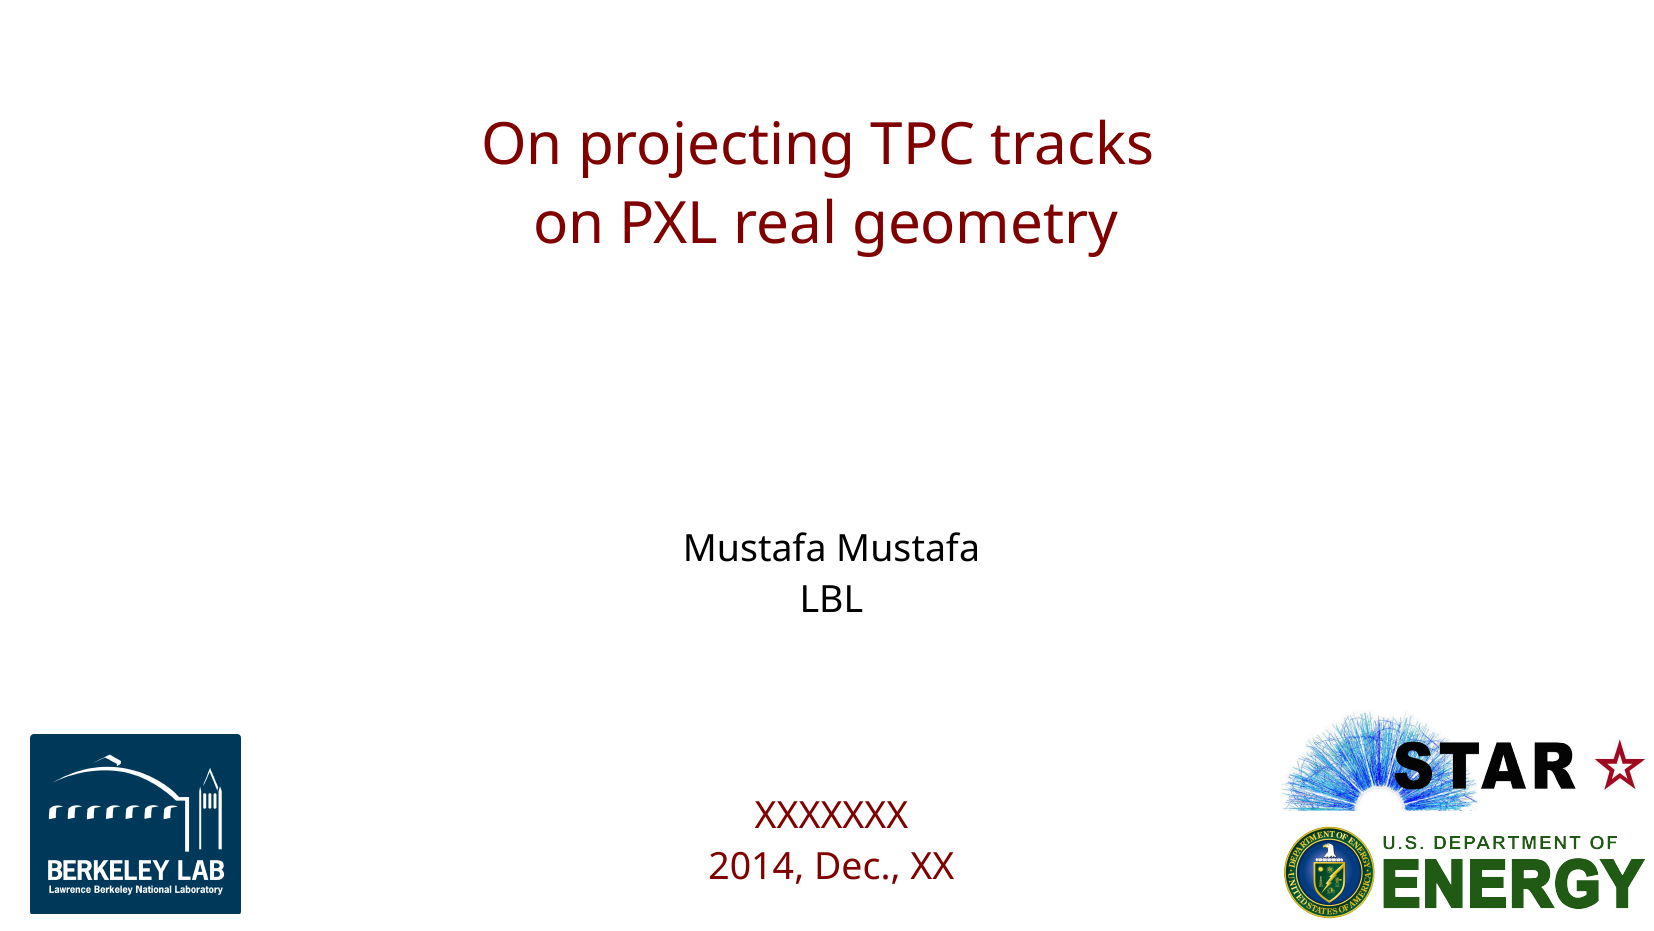

On projecting TPC tracks
on PXL real geometry
Mustafa Mustafa
LBL
XXXXXXX
2014, Dec., XX